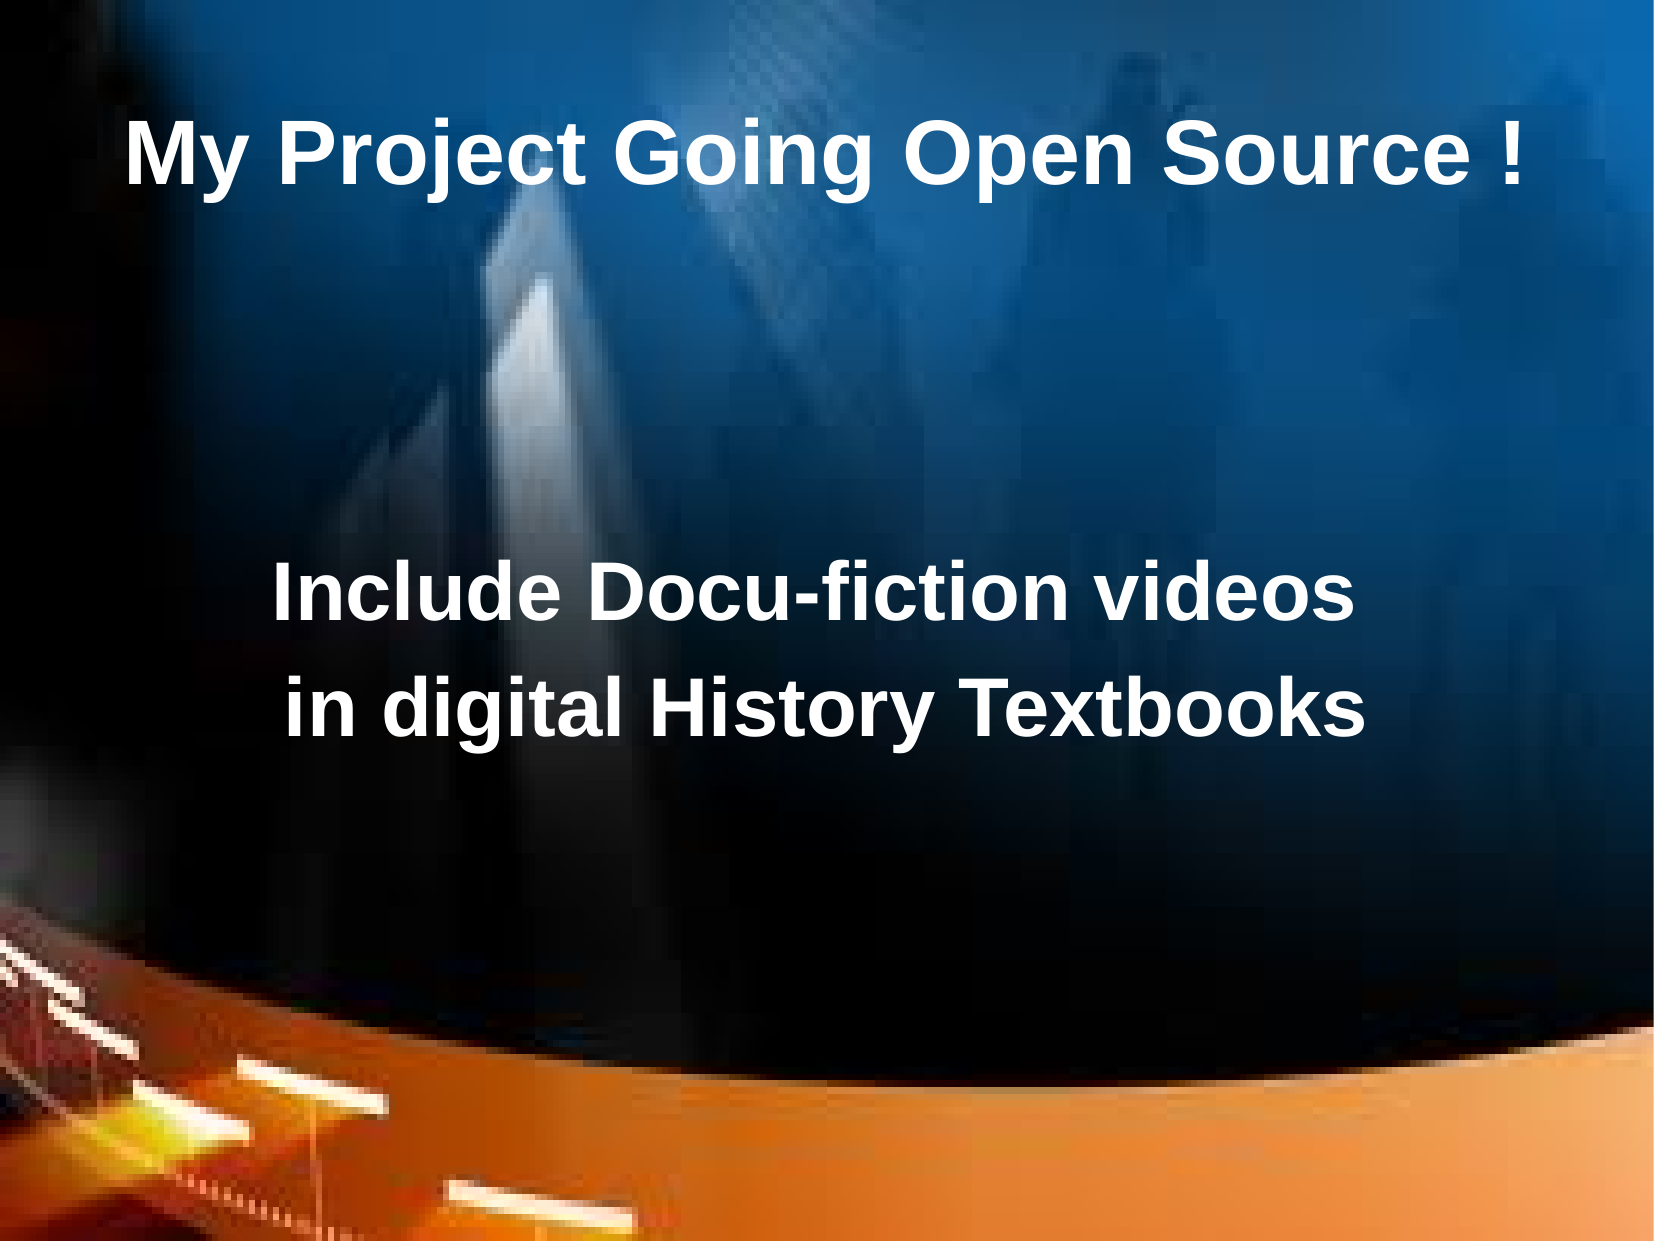

# My Project Going Open Source !
Include Docu-fiction videos
in digital History Textbooks